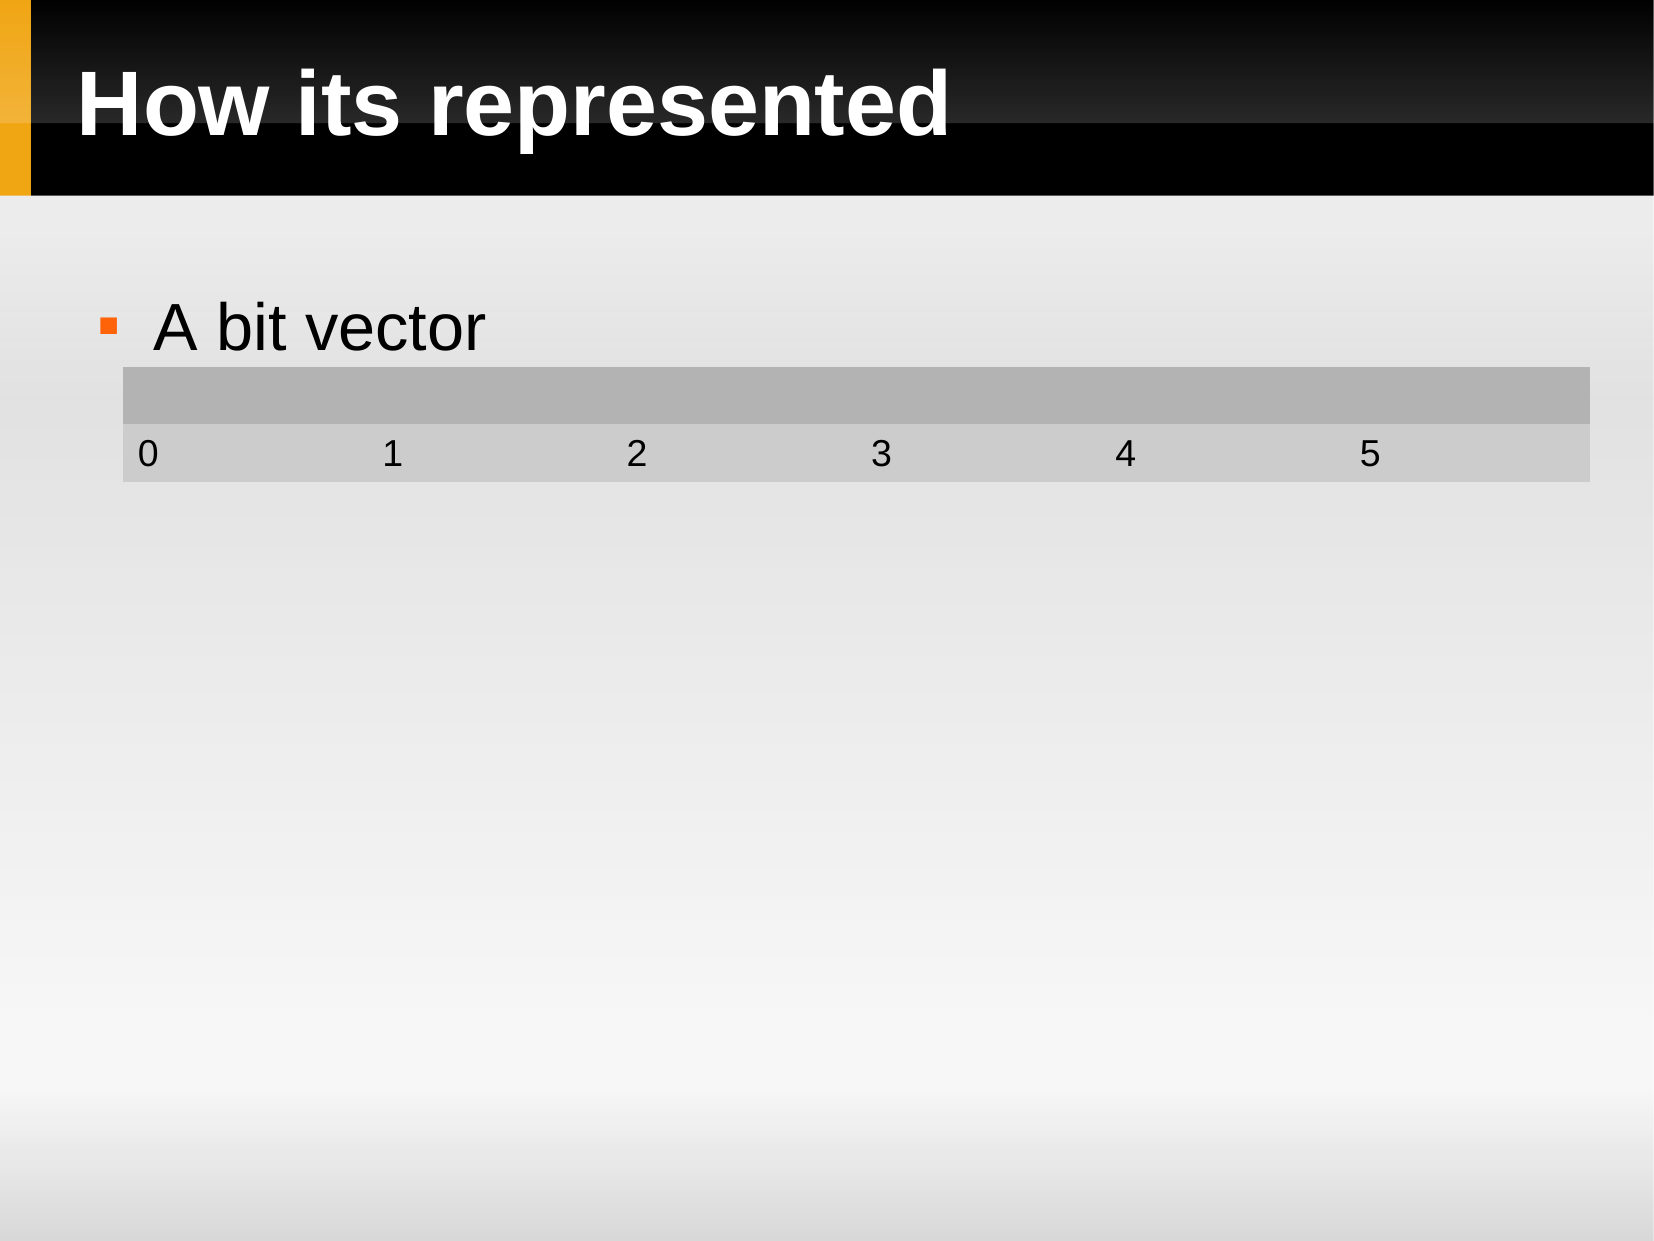

# How its represented
A bit vector
| | | | | | |
| --- | --- | --- | --- | --- | --- |
| 0 | 1 | 2 | 3 | 4 | 5 |